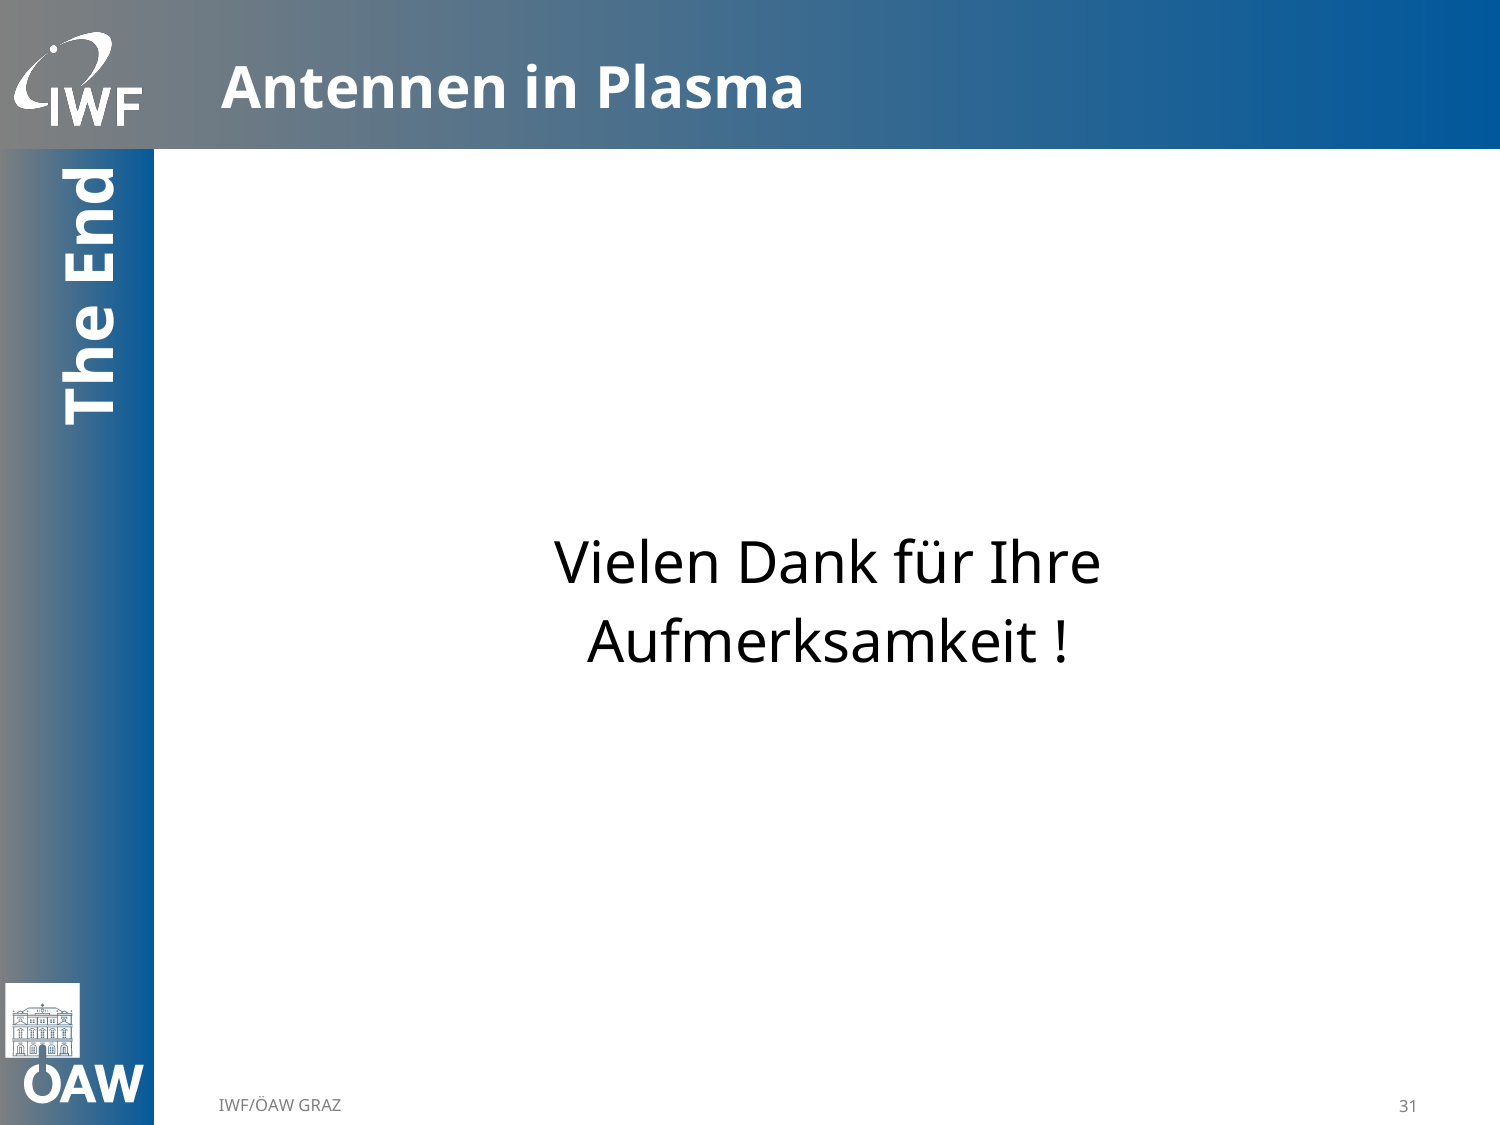

# Antennen in Plasma
The End
Vielen Dank für Ihre Aufmerksamkeit !
IWF/ÖAW GRAZ
31